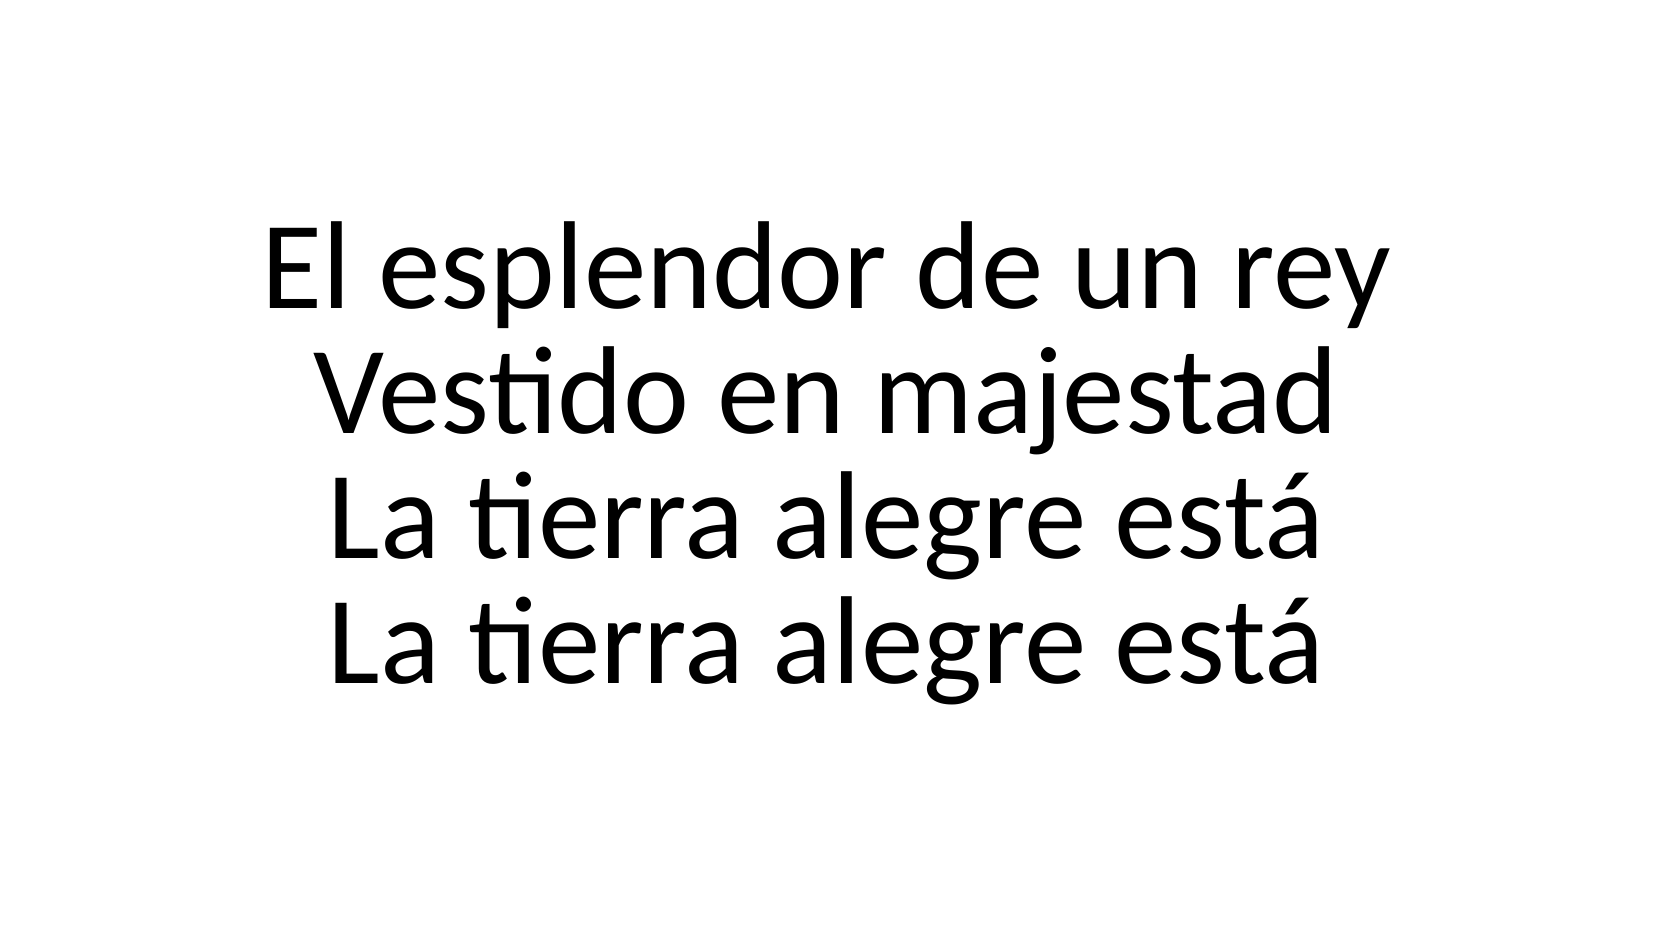

# El esplendor de un rey Vestido en majestad La tierra alegre está La tierra alegre está